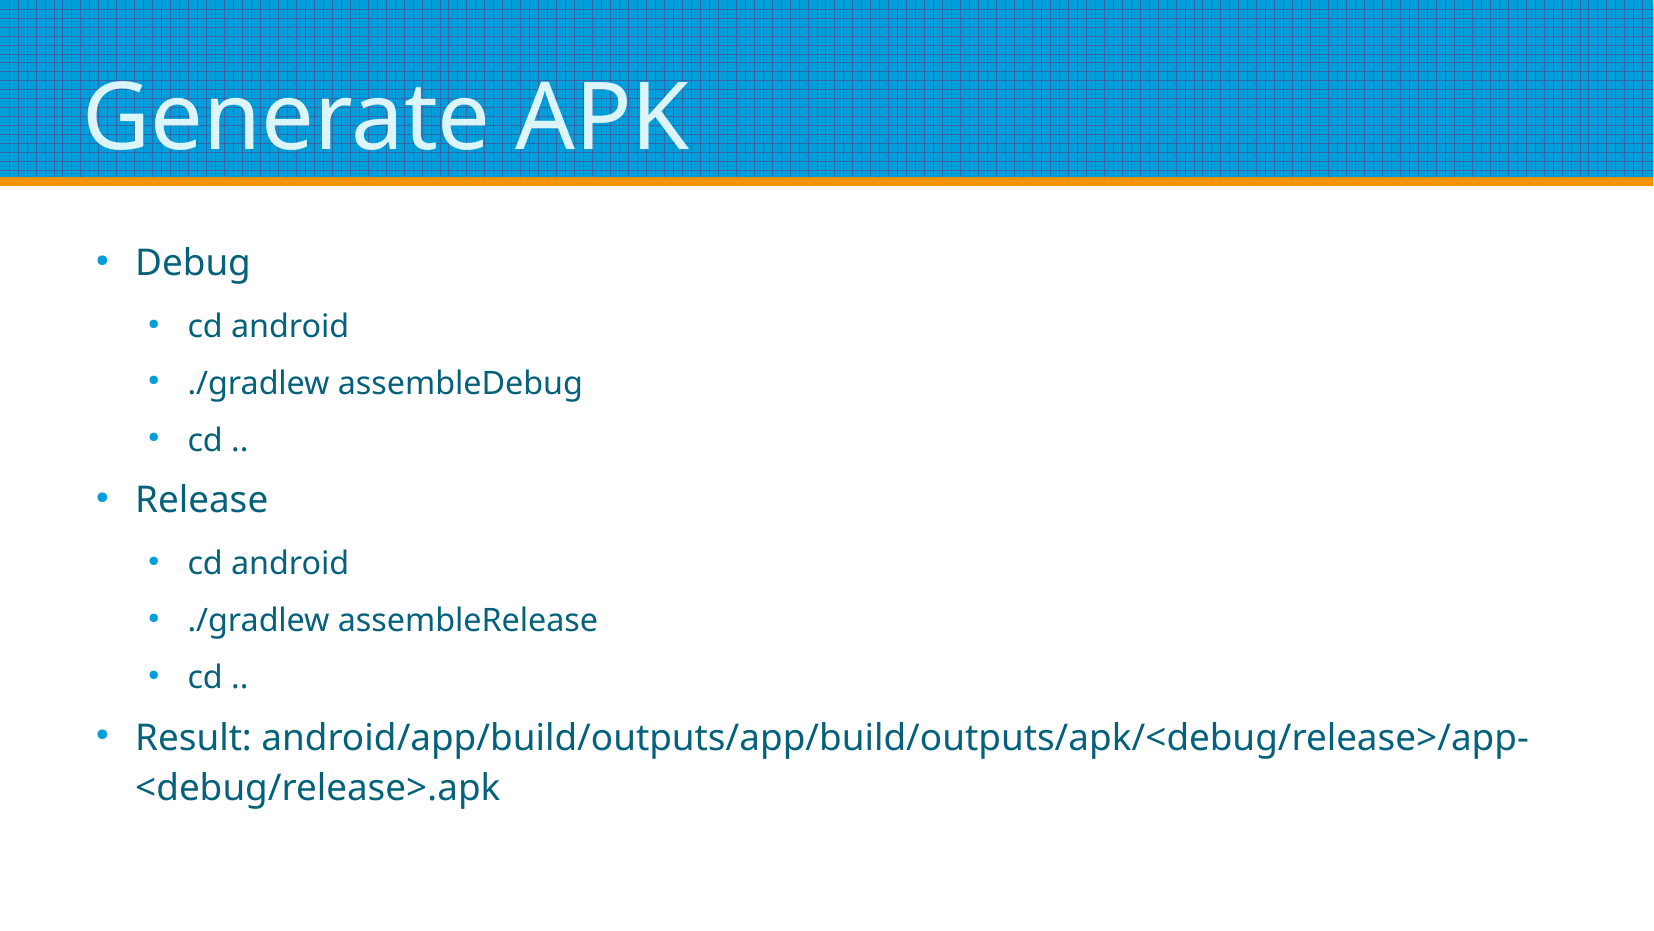

# Generate APK
Debug
cd android
./gradlew assembleDebug
cd ..
Release
cd android
./gradlew assembleRelease
cd ..
Result: android/app/build/outputs/app/build/outputs/apk/<debug/release>/app-<debug/release>.apk